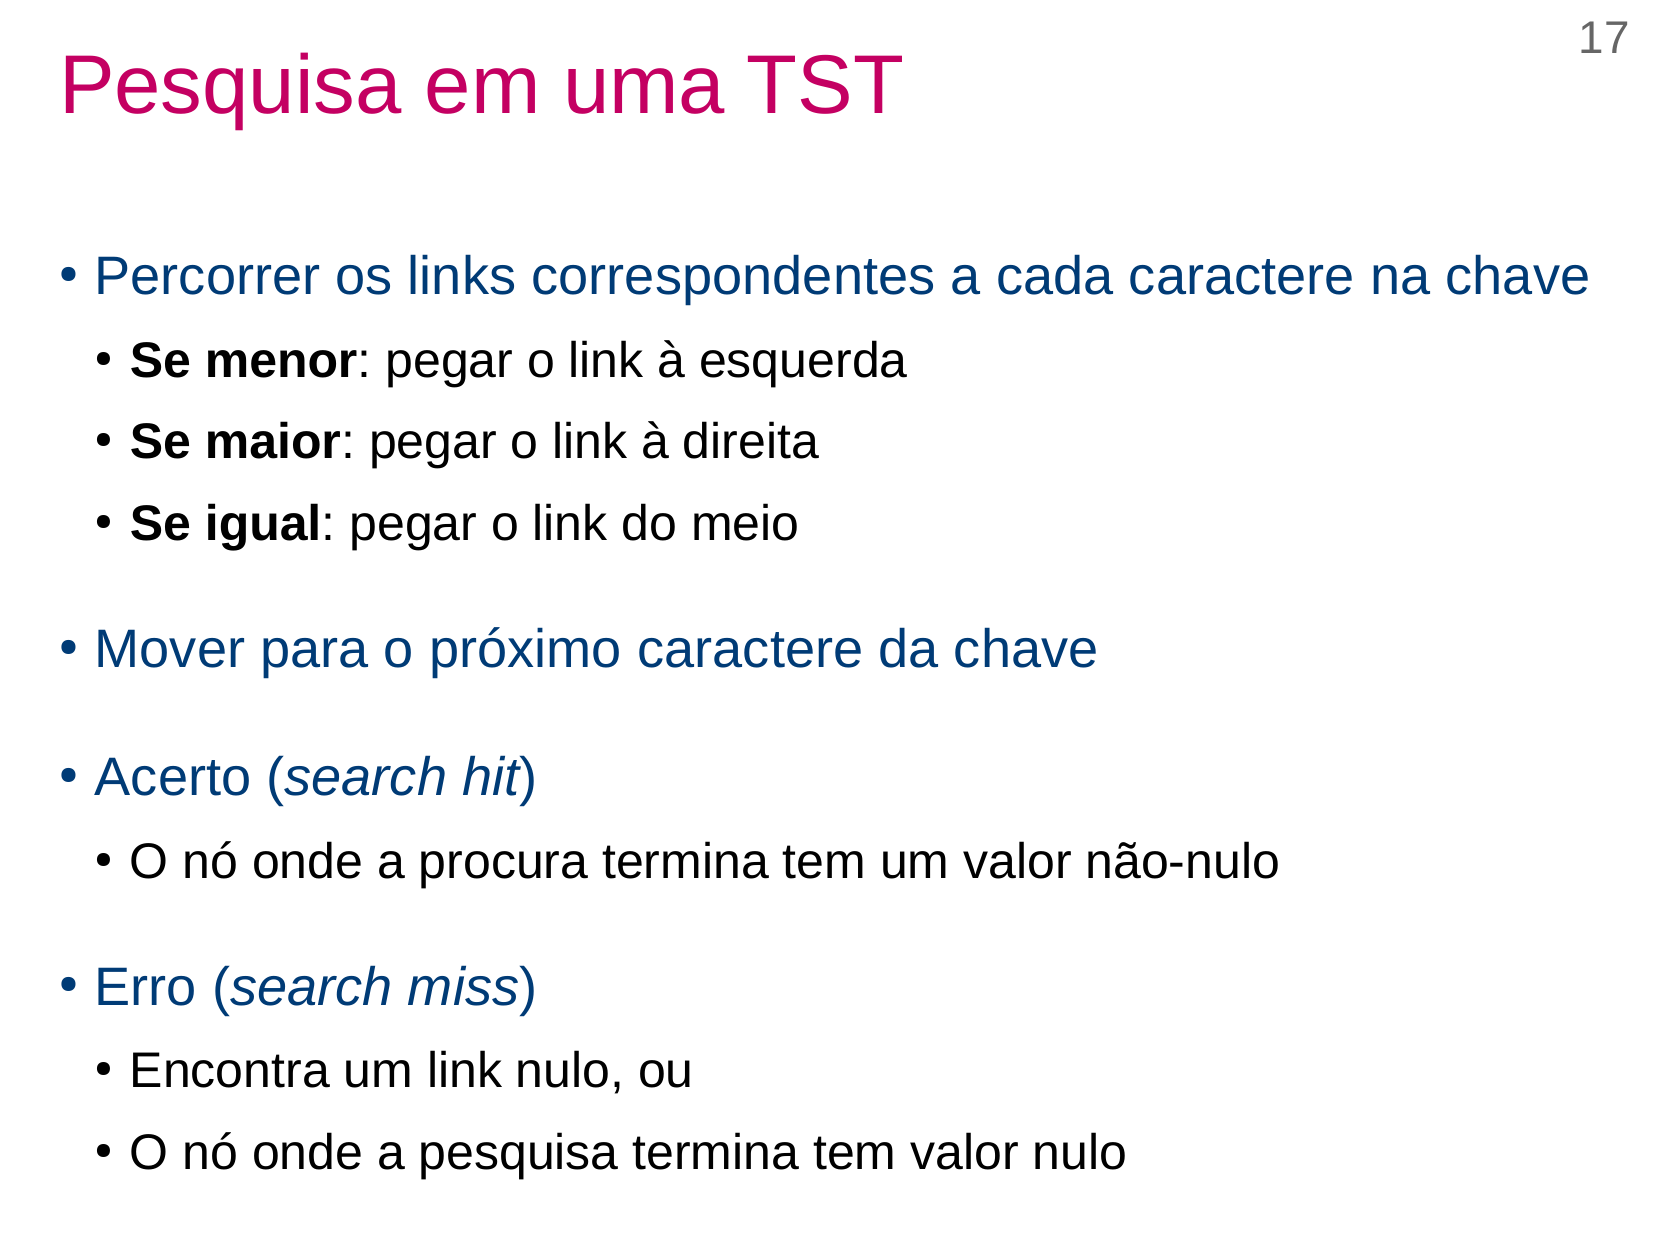

17
# Pesquisa em uma TST
Percorrer os links correspondentes a cada caractere na chave
Se menor: pegar o link à esquerda
Se maior: pegar o link à direita
Se igual: pegar o link do meio
Mover para o próximo caractere da chave
Acerto (search hit)
O nó onde a procura termina tem um valor não-nulo
Erro (search miss)
Encontra um link nulo, ou
O nó onde a pesquisa termina tem valor nulo